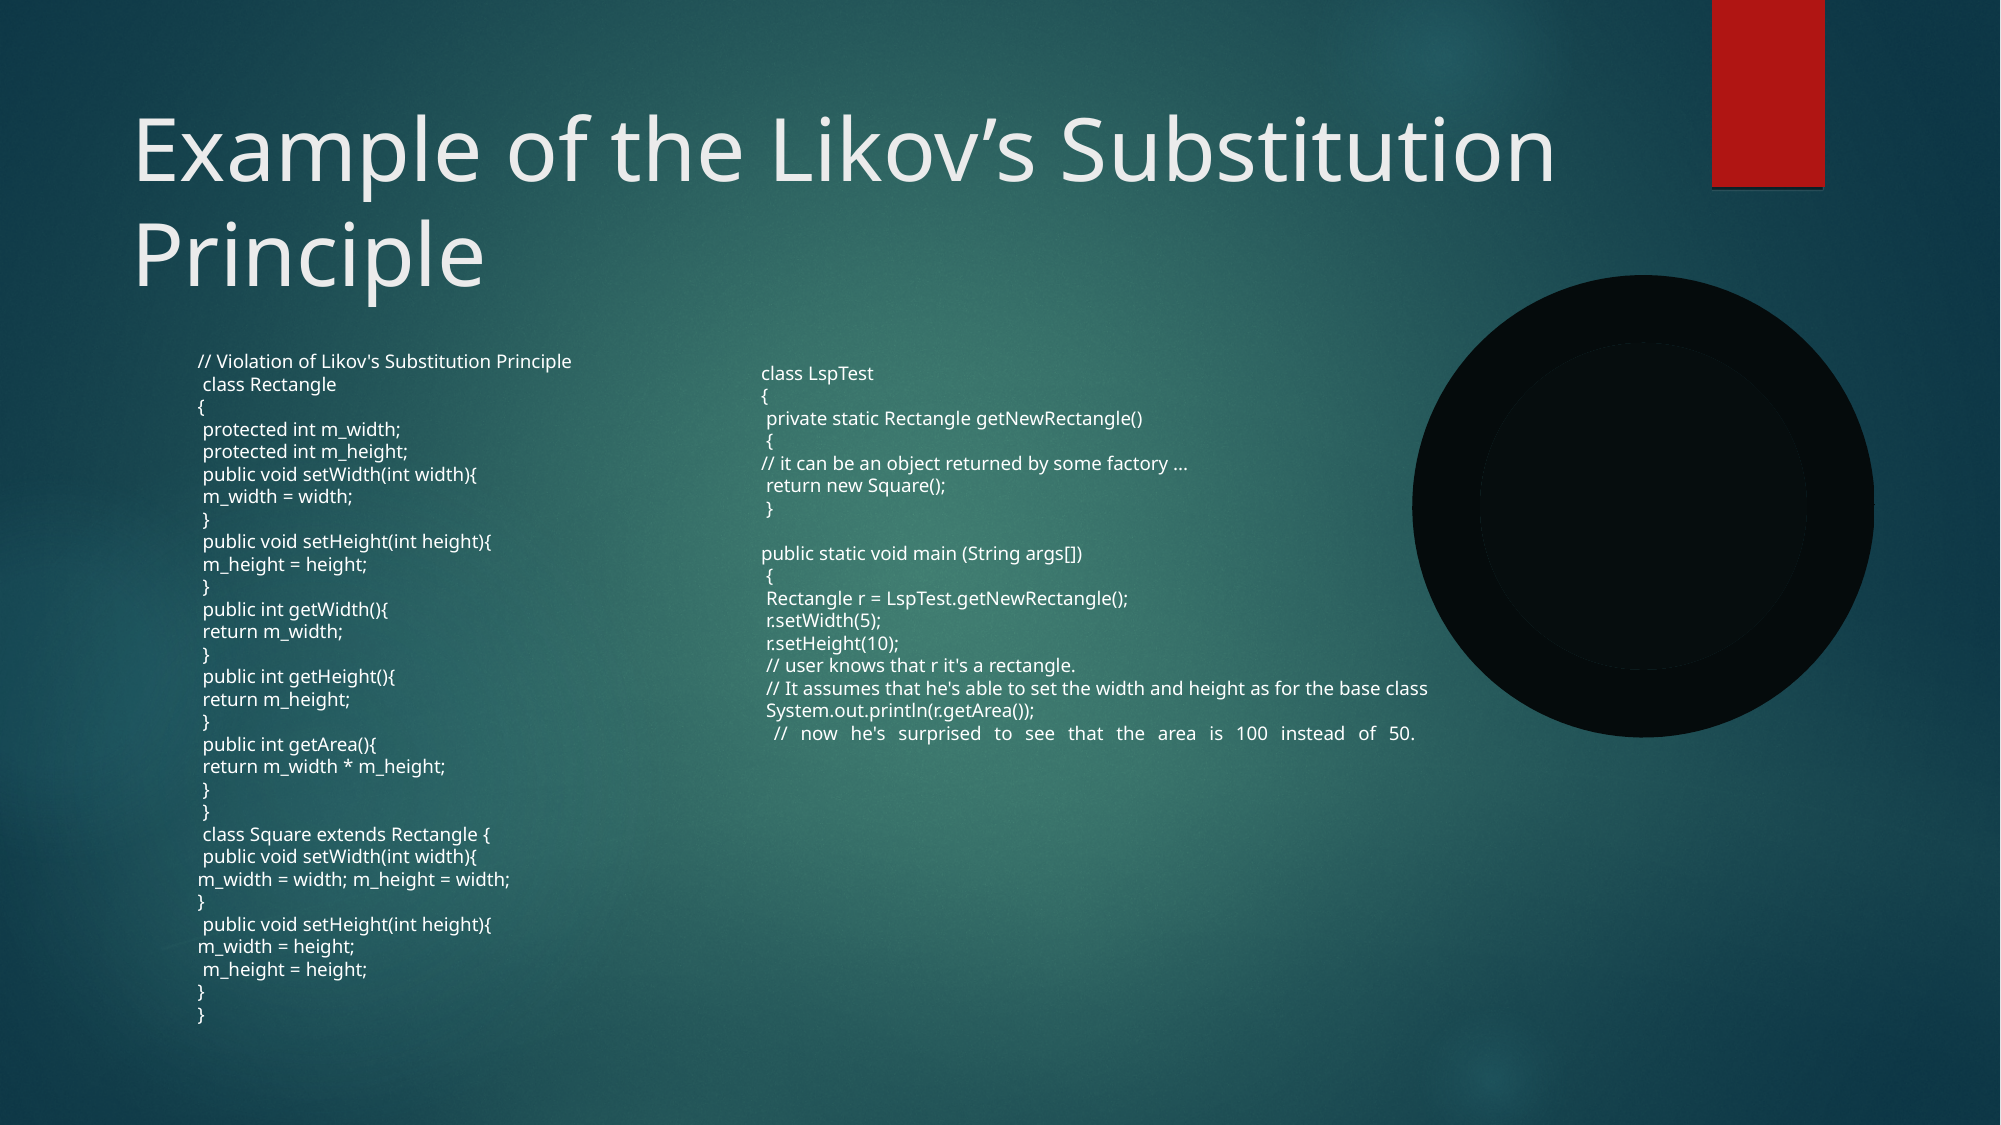

# Example of the Likov’s Substitution Principle
// Violation of Likov's Substitution Principle
 class Rectangle
{
 protected int m_width;
 protected int m_height;
 public void setWidth(int width){
 m_width = width;
 }
 public void setHeight(int height){
 m_height = height;
 }
 public int getWidth(){
 return m_width;
 }
 public int getHeight(){
 return m_height;
 }
 public int getArea(){
 return m_width * m_height;
 }
 }
 class Square extends Rectangle {
 public void setWidth(int width){
m_width = width; m_height = width;
}
 public void setHeight(int height){
m_width = height;
 m_height = height;
}
}
class LspTest
{
 private static Rectangle getNewRectangle()
 {
// it can be an object returned by some factory ...
 return new Square();
 }
public static void main (String args[])
 {
 Rectangle r = LspTest.getNewRectangle();
 r.setWidth(5);
 r.setHeight(10);
 // user knows that r it's a rectangle.
 // It assumes that he's able to set the width and height as for the base class
 System.out.println(r.getArea());
 // now he's surprised to see that the area is 100 instead of 50.